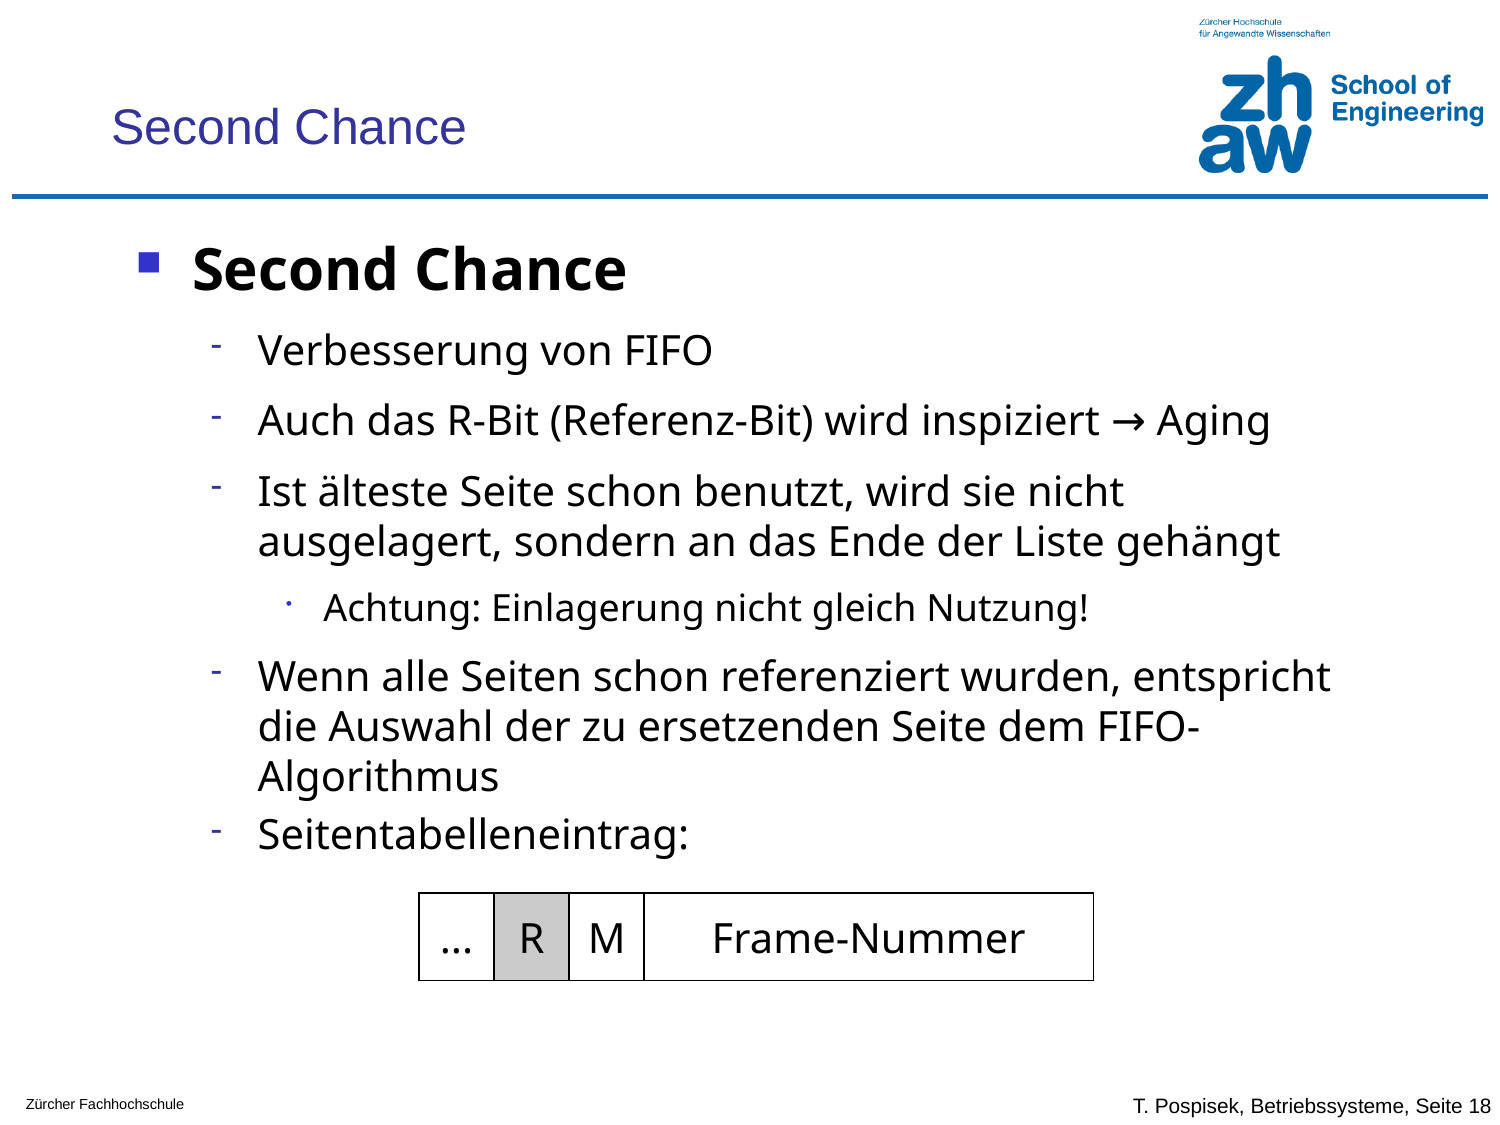

# Second Chance
Second Chance
Verbesserung von FIFO
Auch das R-Bit (Referenz-Bit) wird inspiziert → Aging
Ist älteste Seite schon benutzt, wird sie nicht ausgelagert, sondern an das Ende der Liste gehängt
Achtung: Einlagerung nicht gleich Nutzung!
Wenn alle Seiten schon referenziert wurden, entspricht die Auswahl der zu ersetzenden Seite dem FIFO-Algorithmus
Seitentabelleneintrag:
...
R
M
Frame-Nummer